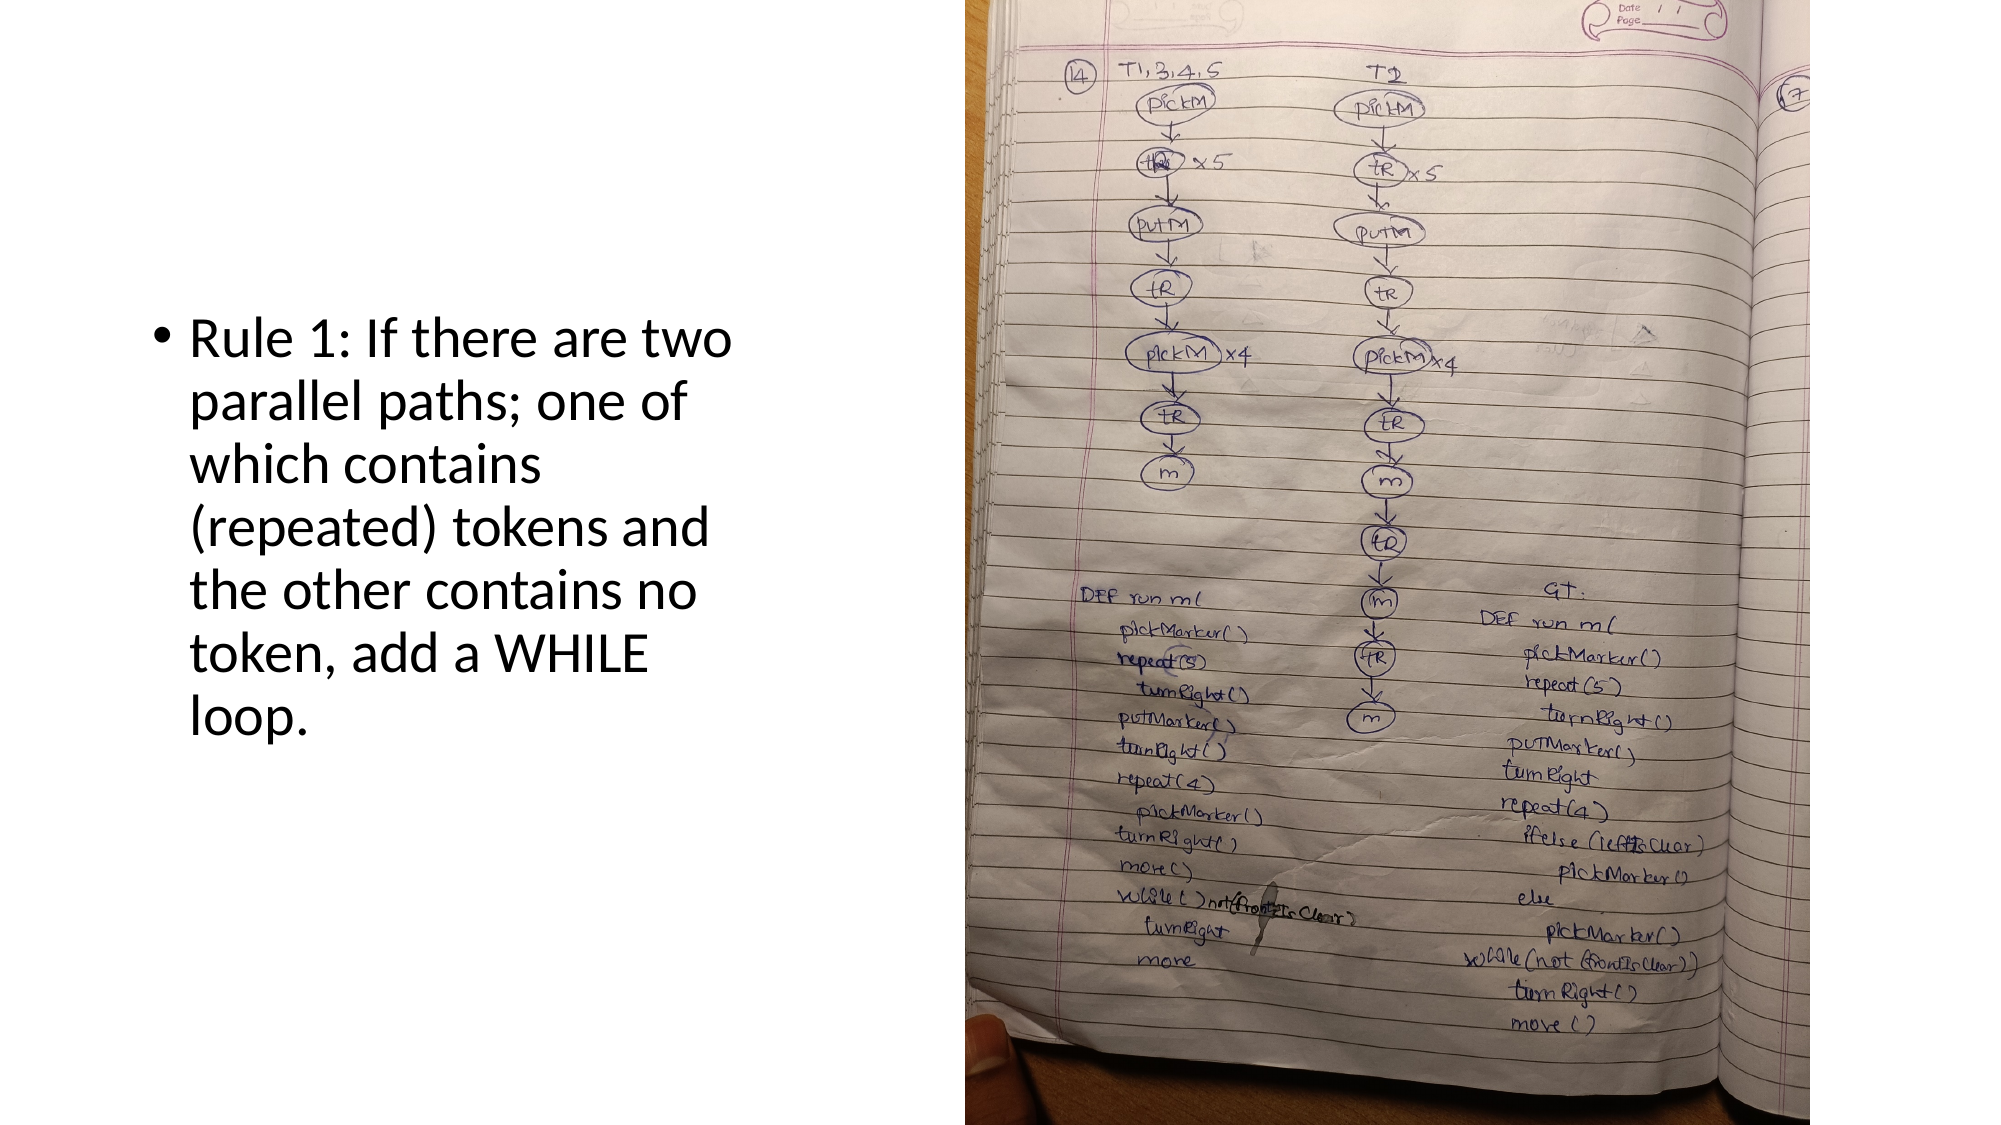

#
Rule 1: If there are two parallel paths; one of which contains (repeated) tokens and the other contains no token, add a WHILE loop.